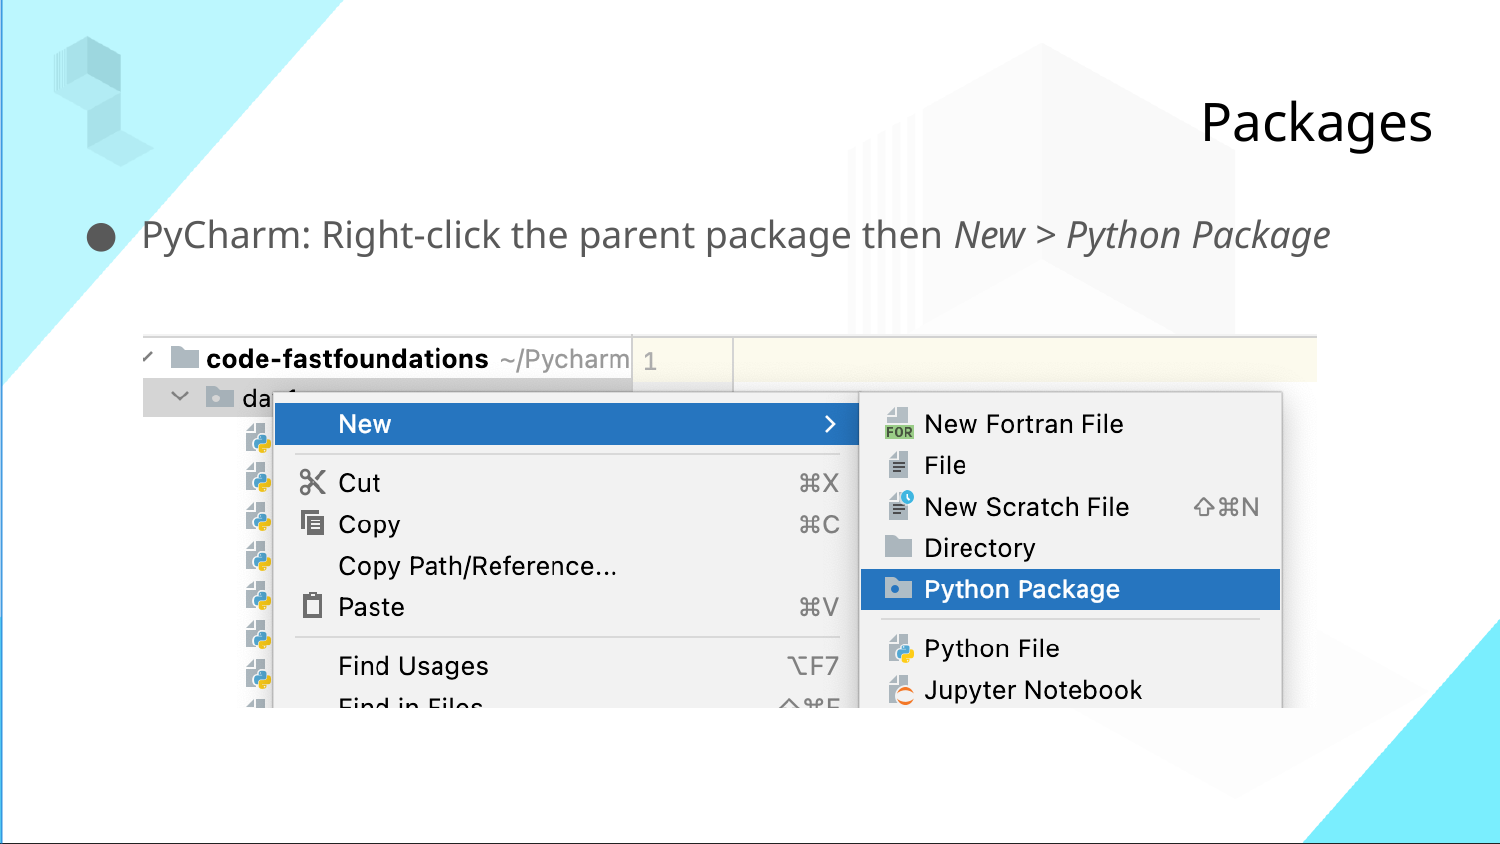

# Packages
PyCharm: Right-click the parent package then New > Python Package